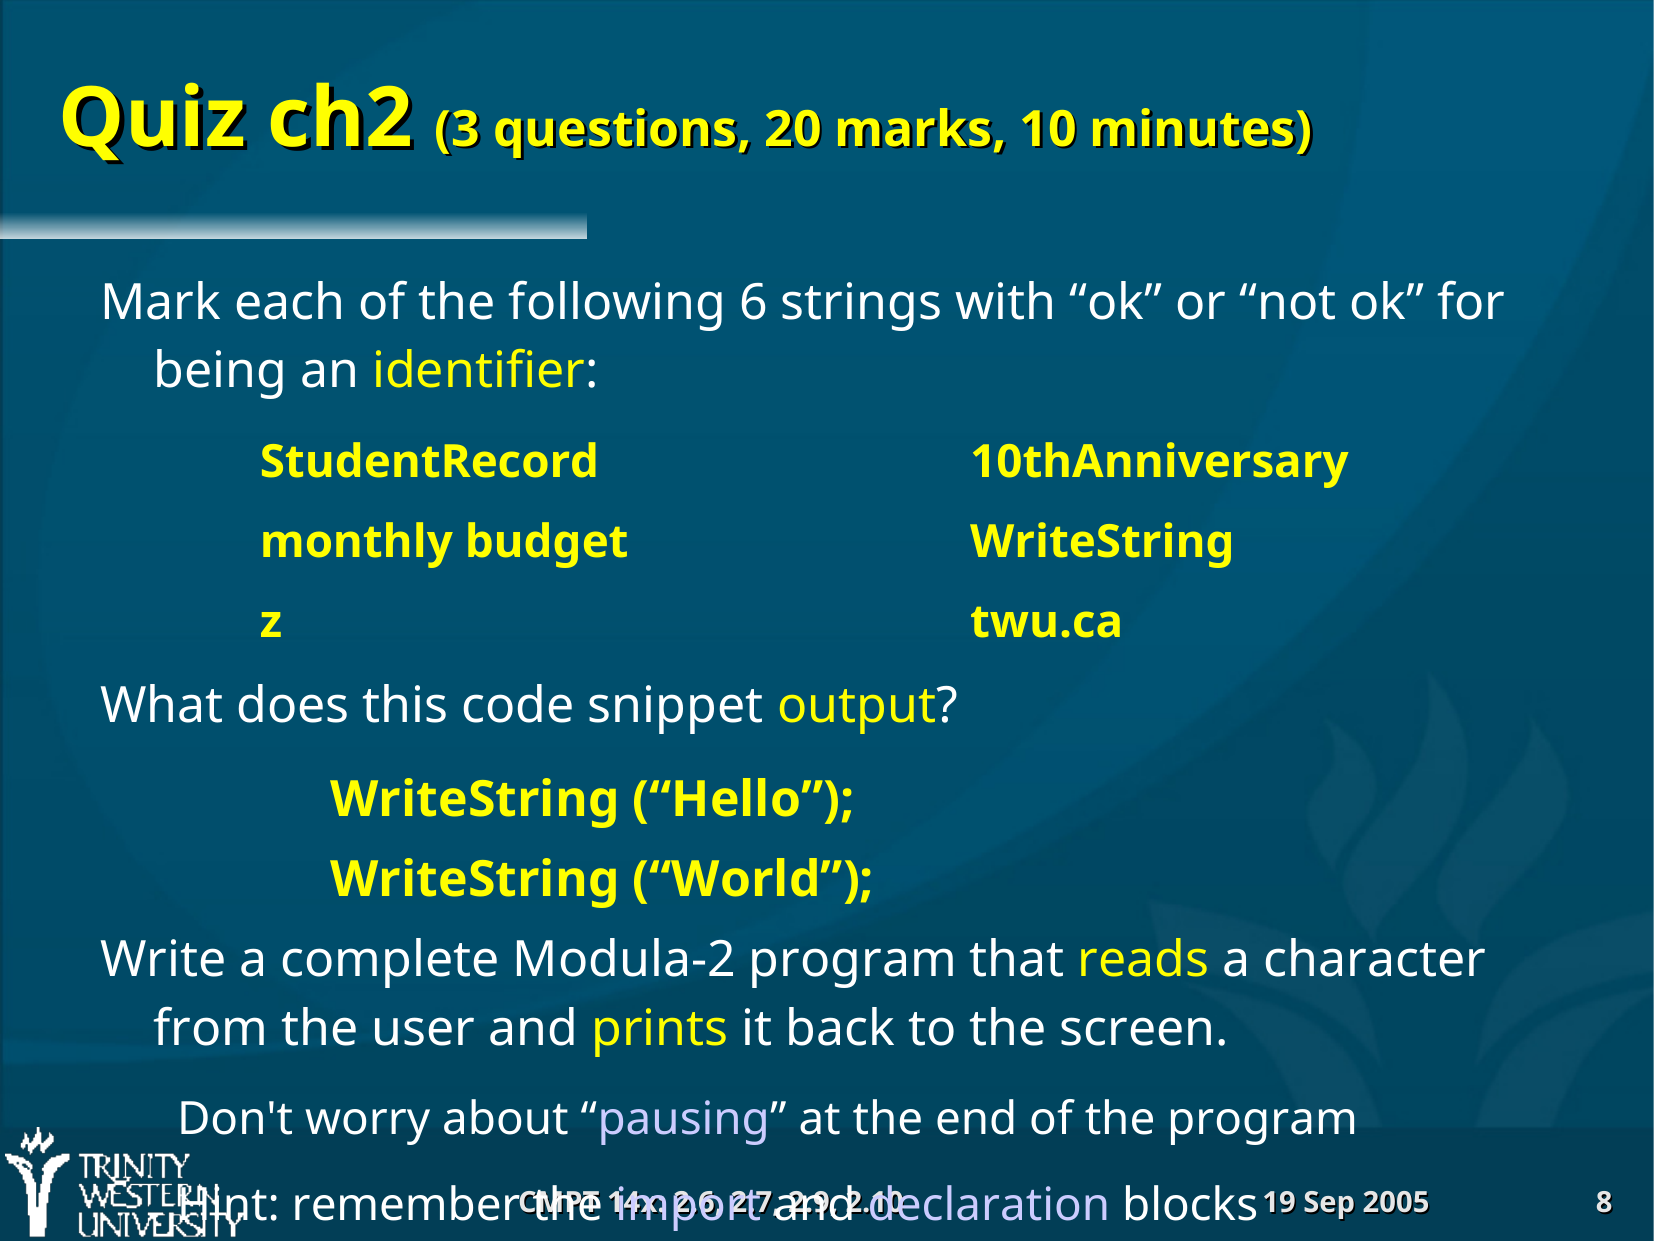

# Quiz ch2 (3 questions, 20 marks, 10 minutes)
Mark each of the following 6 strings with “ok” or “not ok” for being an identifier:
StudentRecord					10thAnniversary
monthly budget					WriteString
z									twu.ca
What does this code snippet output?
WriteString (“Hello”);
WriteString (“World”);
Write a complete Modula-2 program that reads a character from the user and prints it back to the screen.
Don't worry about “pausing” at the end of the program
Hint: remember the import and declaration blocks
CMPT 14x: 2.6, 2.7, 2.9, 2.10
19 Sep 2005
8